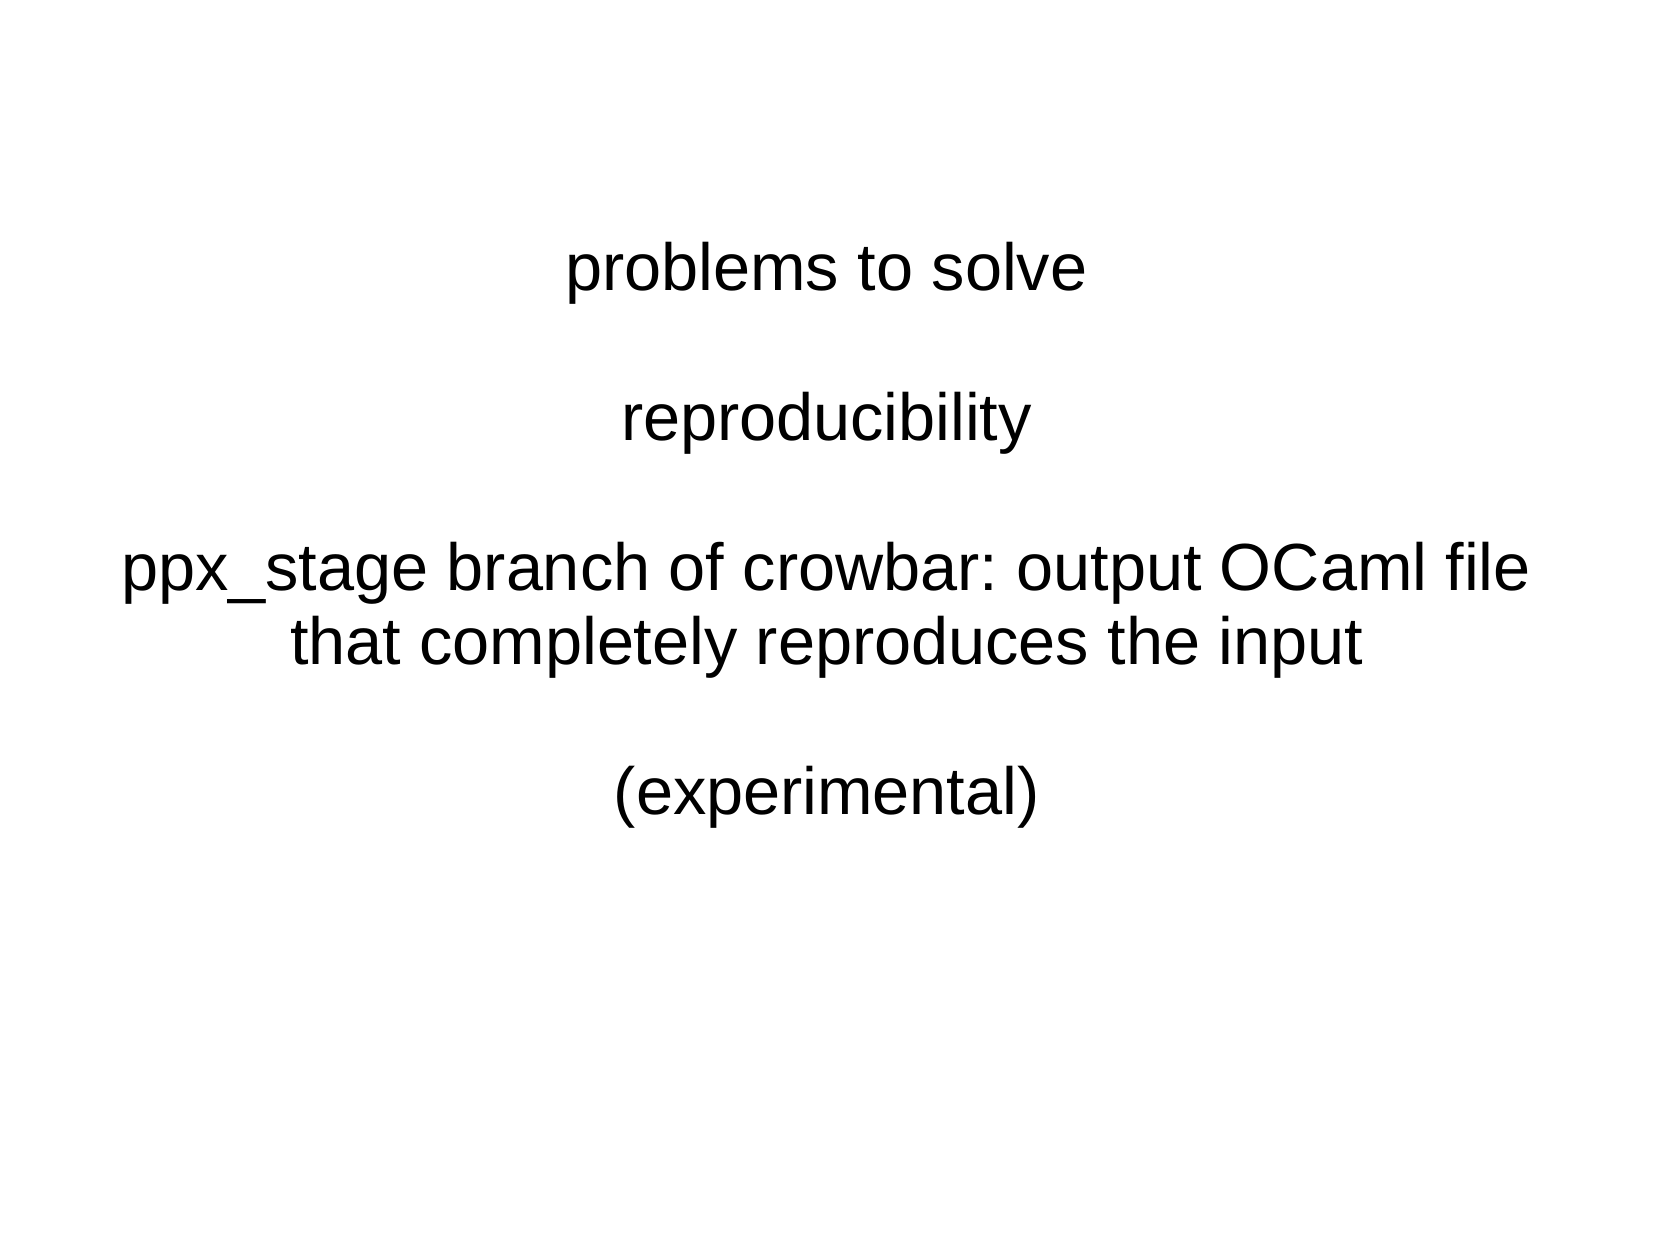

# problems to solve
reproducibility
ppx_stage branch of crowbar: output OCaml file that completely reproduces the input
(experimental)